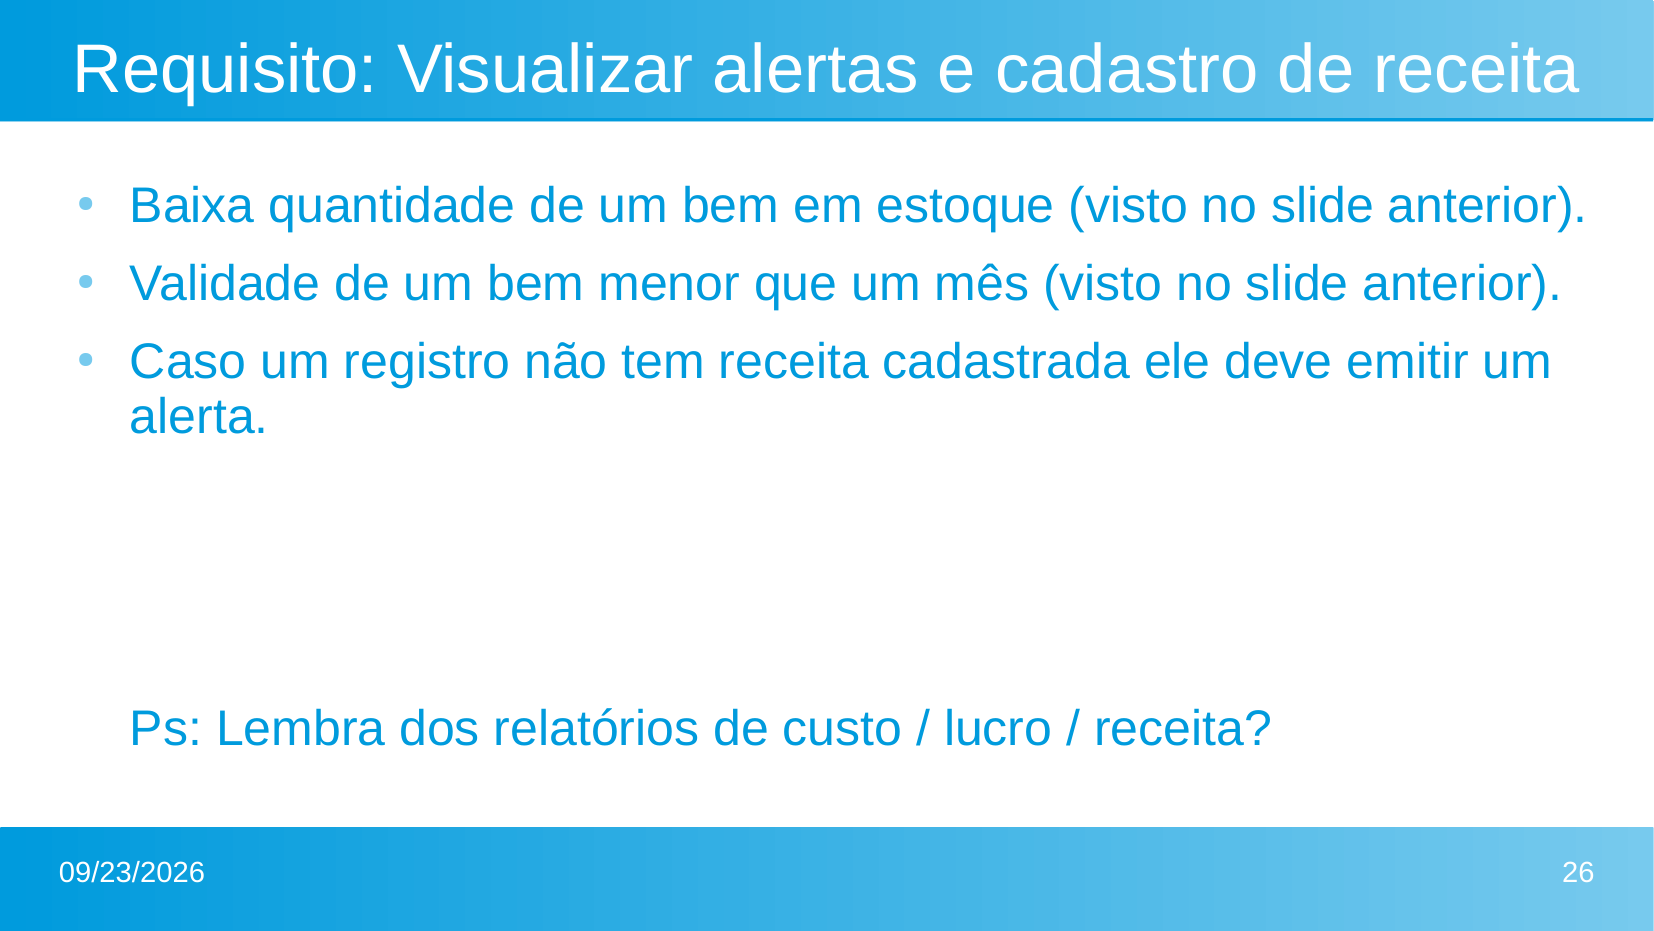

# Requisito: Visualizar alertas e cadastro de receita
Baixa quantidade de um bem em estoque (visto no slide anterior).
Validade de um bem menor que um mês (visto no slide anterior).
Caso um registro não tem receita cadastrada ele deve emitir um alerta.
Ps: Lembra dos relatórios de custo / lucro / receita?
26